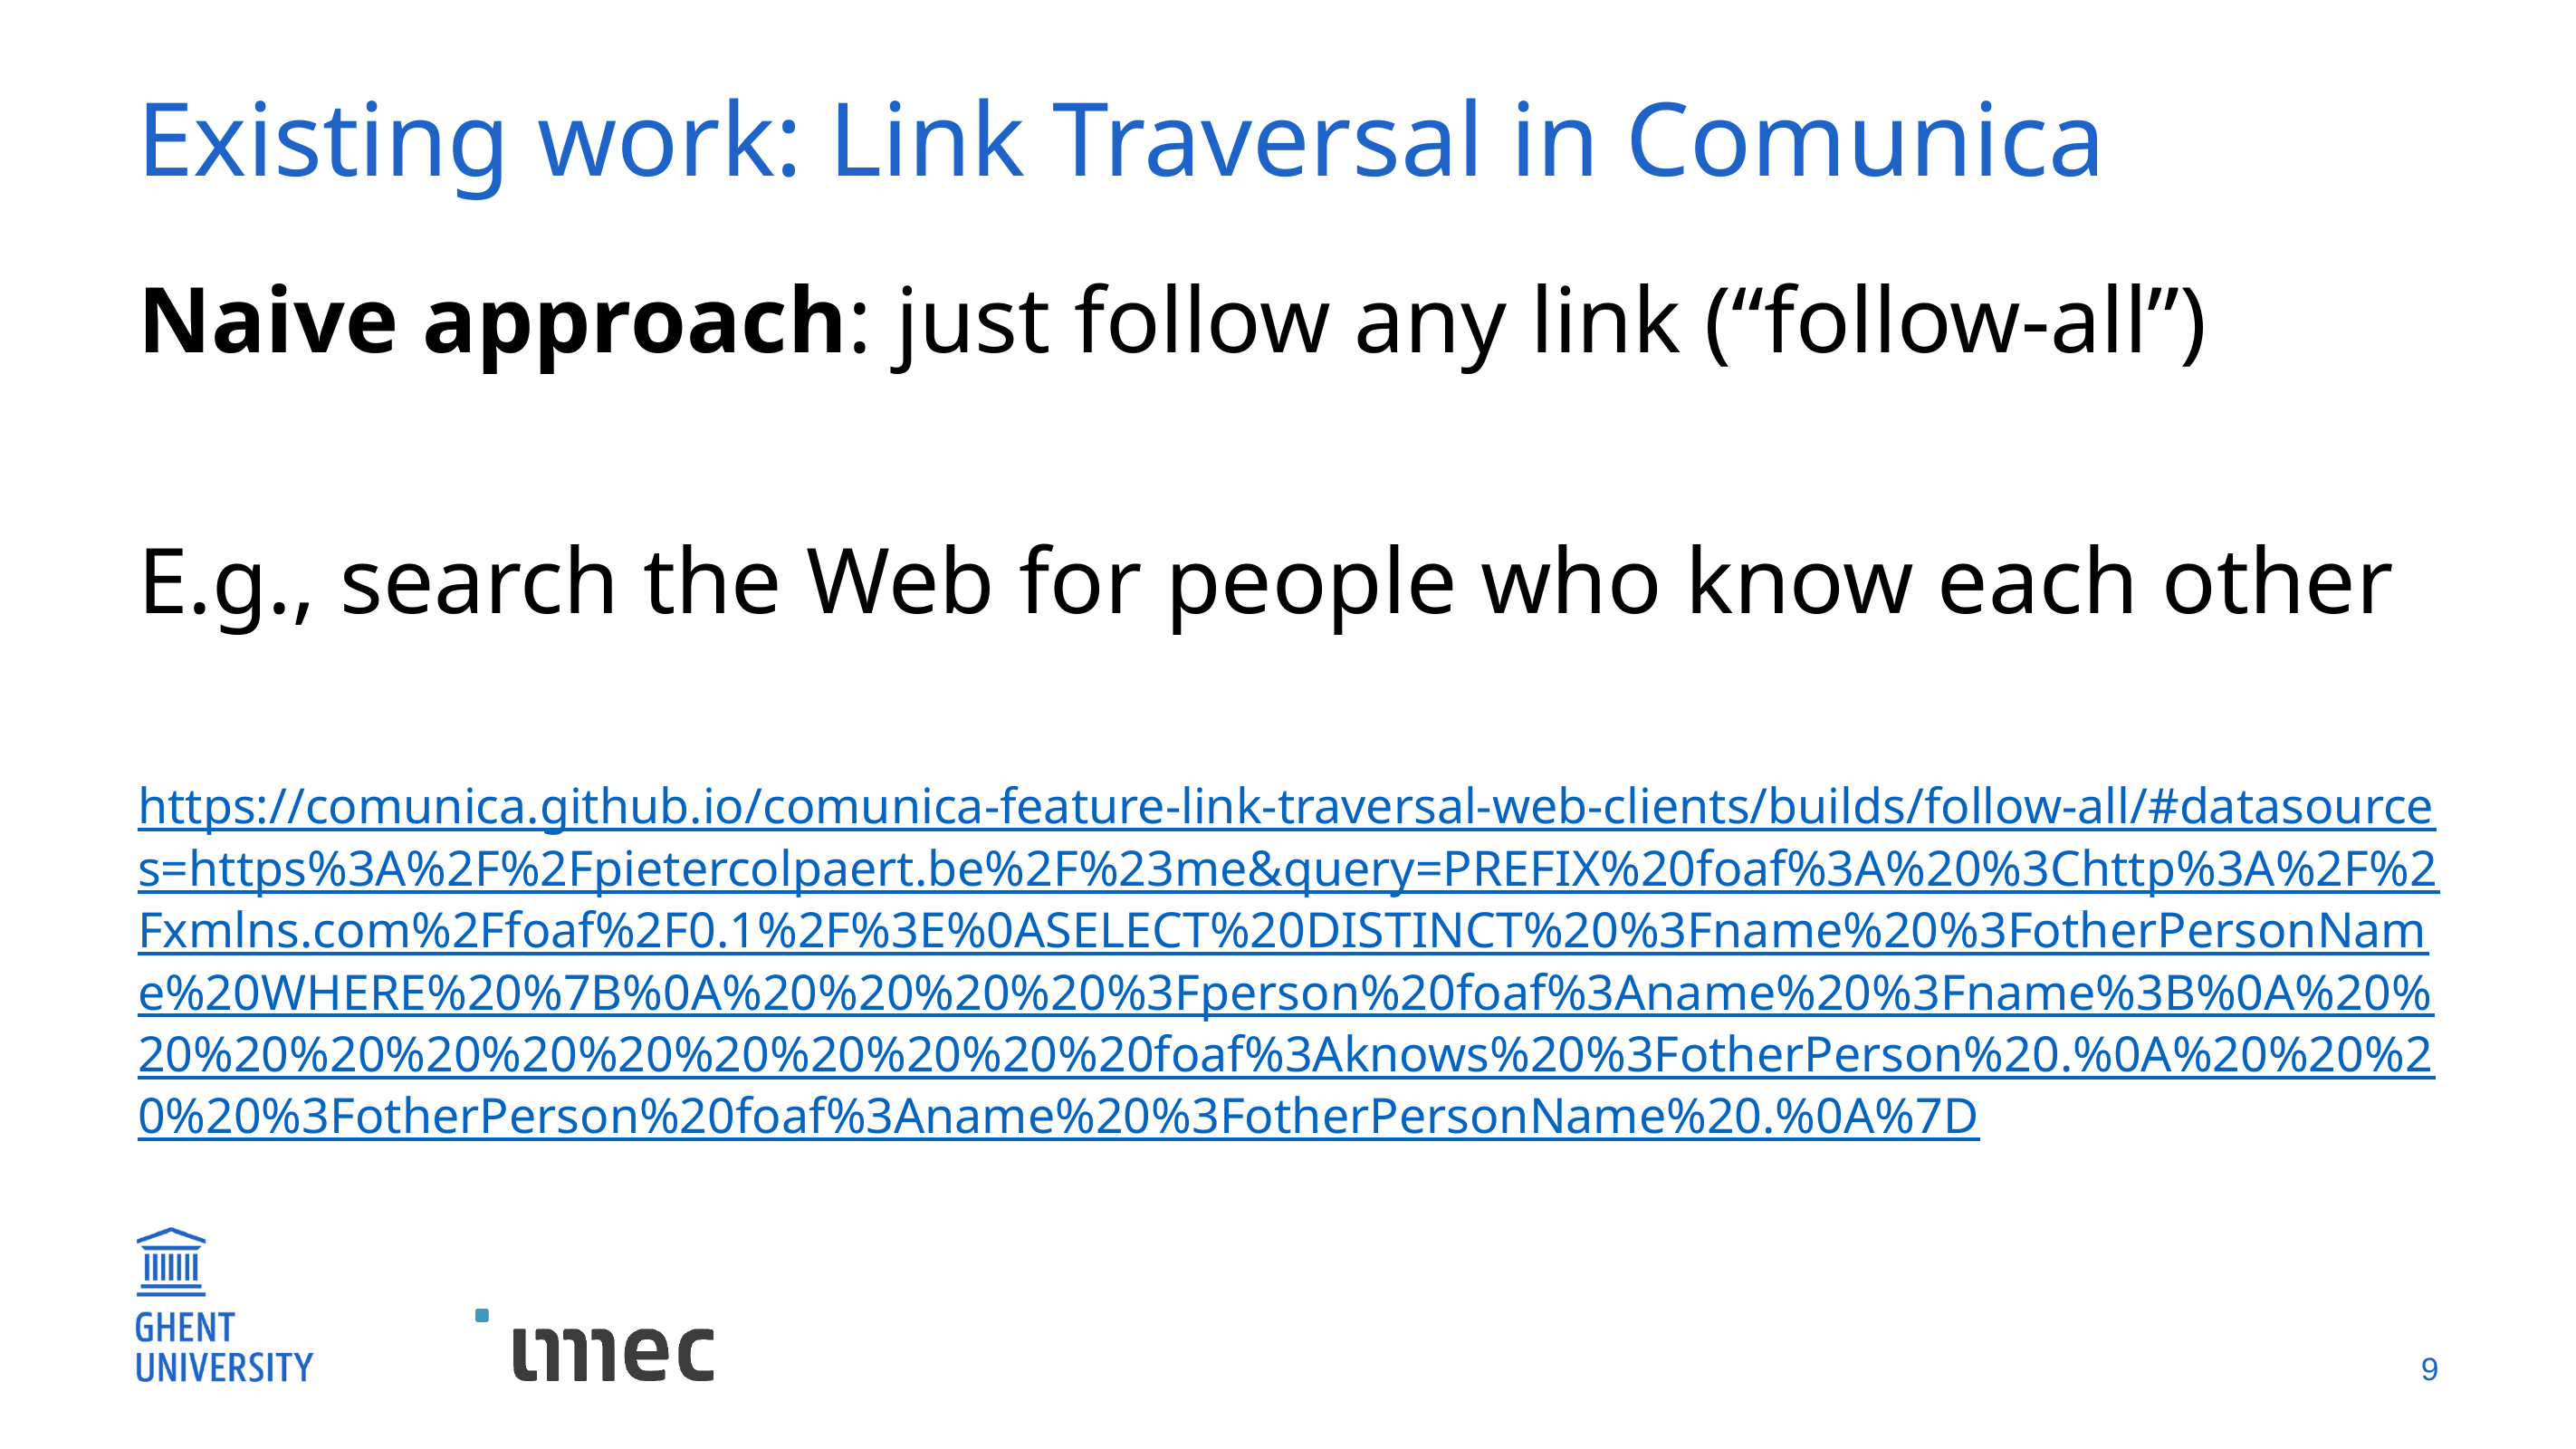

# Existing work: Link Traversal in Comunica
Naive approach: just follow any link (“follow-all”)
E.g., search the Web for people who know each other
https://comunica.github.io/comunica-feature-link-traversal-web-clients/builds/follow-all/#datasources=https%3A%2F%2Fpietercolpaert.be%2F%23me&query=PREFIX%20foaf%3A%20%3Chttp%3A%2F%2Fxmlns.com%2Ffoaf%2F0.1%2F%3E%0ASELECT%20DISTINCT%20%3Fname%20%3FotherPersonName%20WHERE%20%7B%0A%20%20%20%20%3Fperson%20foaf%3Aname%20%3Fname%3B%0A%20%20%20%20%20%20%20%20%20%20%20%20foaf%3Aknows%20%3FotherPerson%20.%0A%20%20%20%20%3FotherPerson%20foaf%3Aname%20%3FotherPersonName%20.%0A%7D